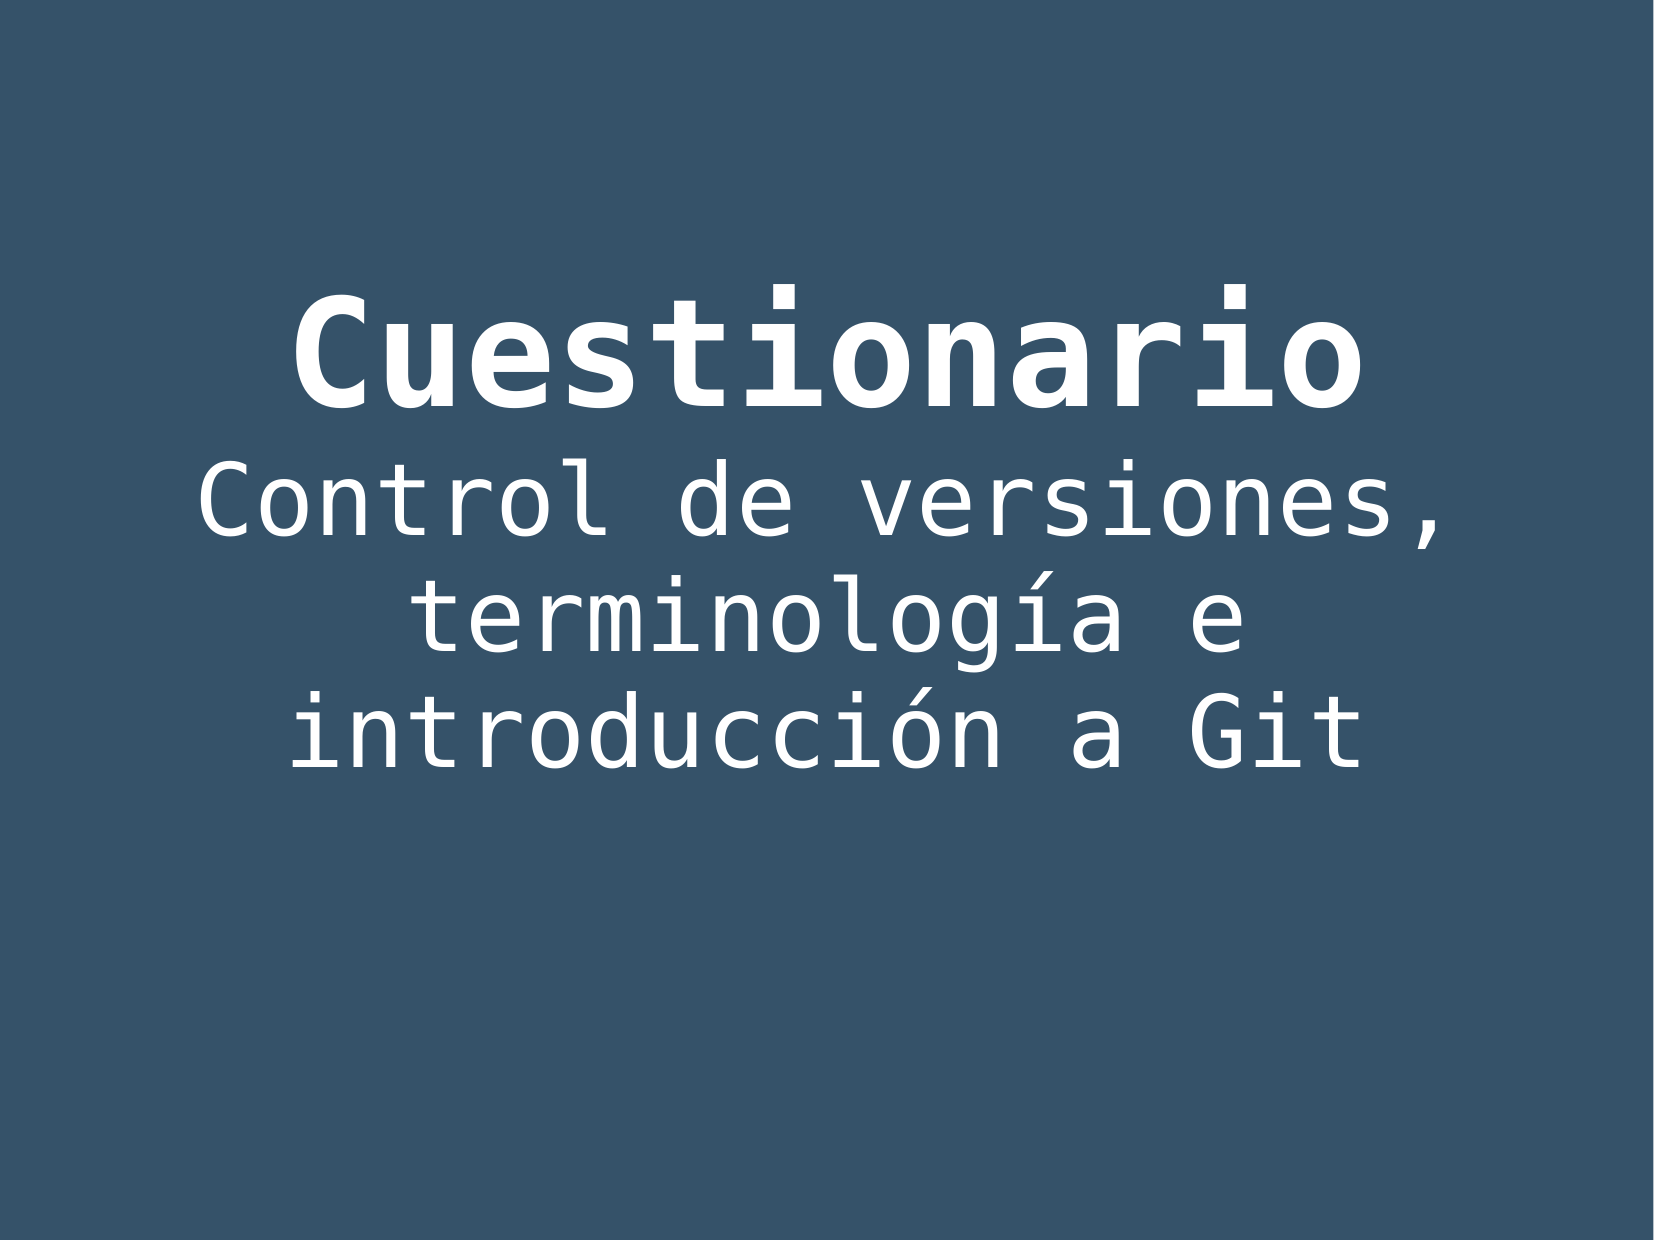

# Cuestionario
Control de versiones, terminología e introducción a Git